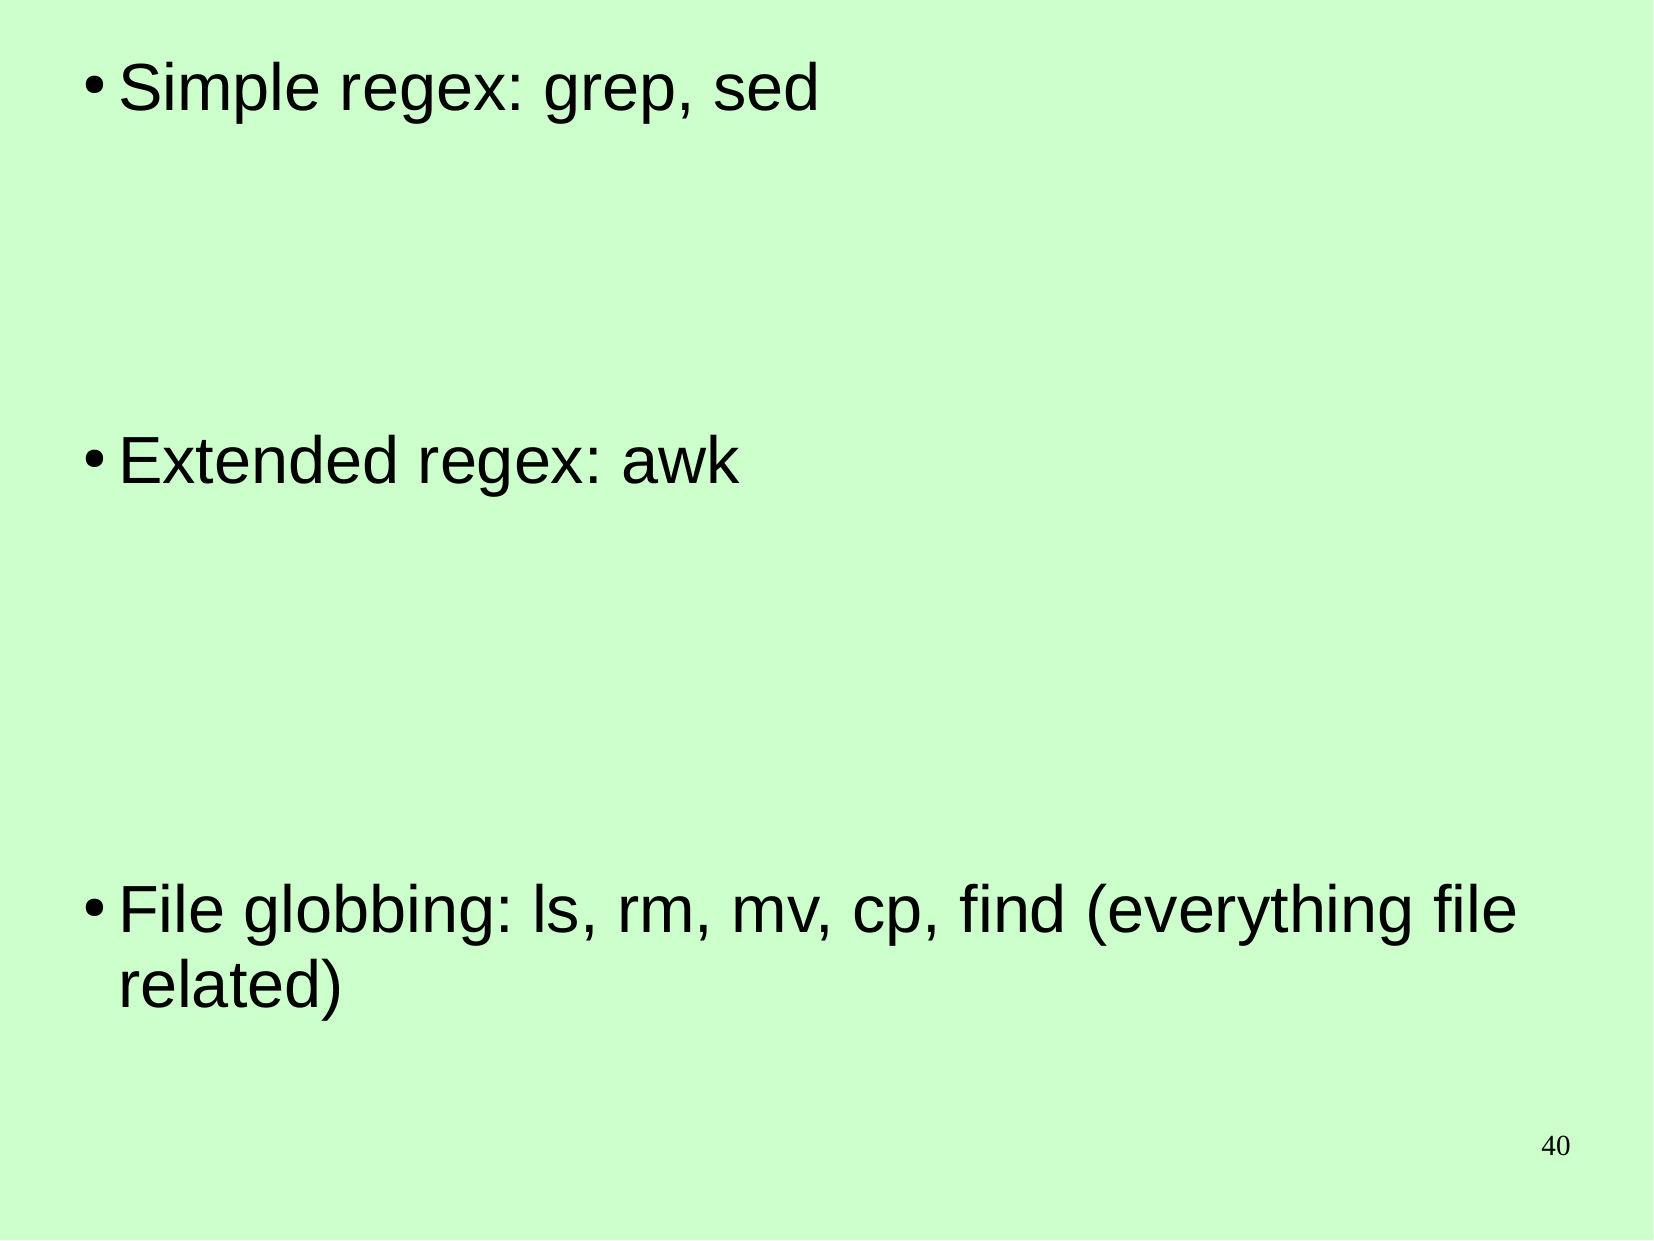

# Simple regex: grep, sed
Extended regex: awk
File globbing: ls, rm, mv, cp, find (everything file related)
40